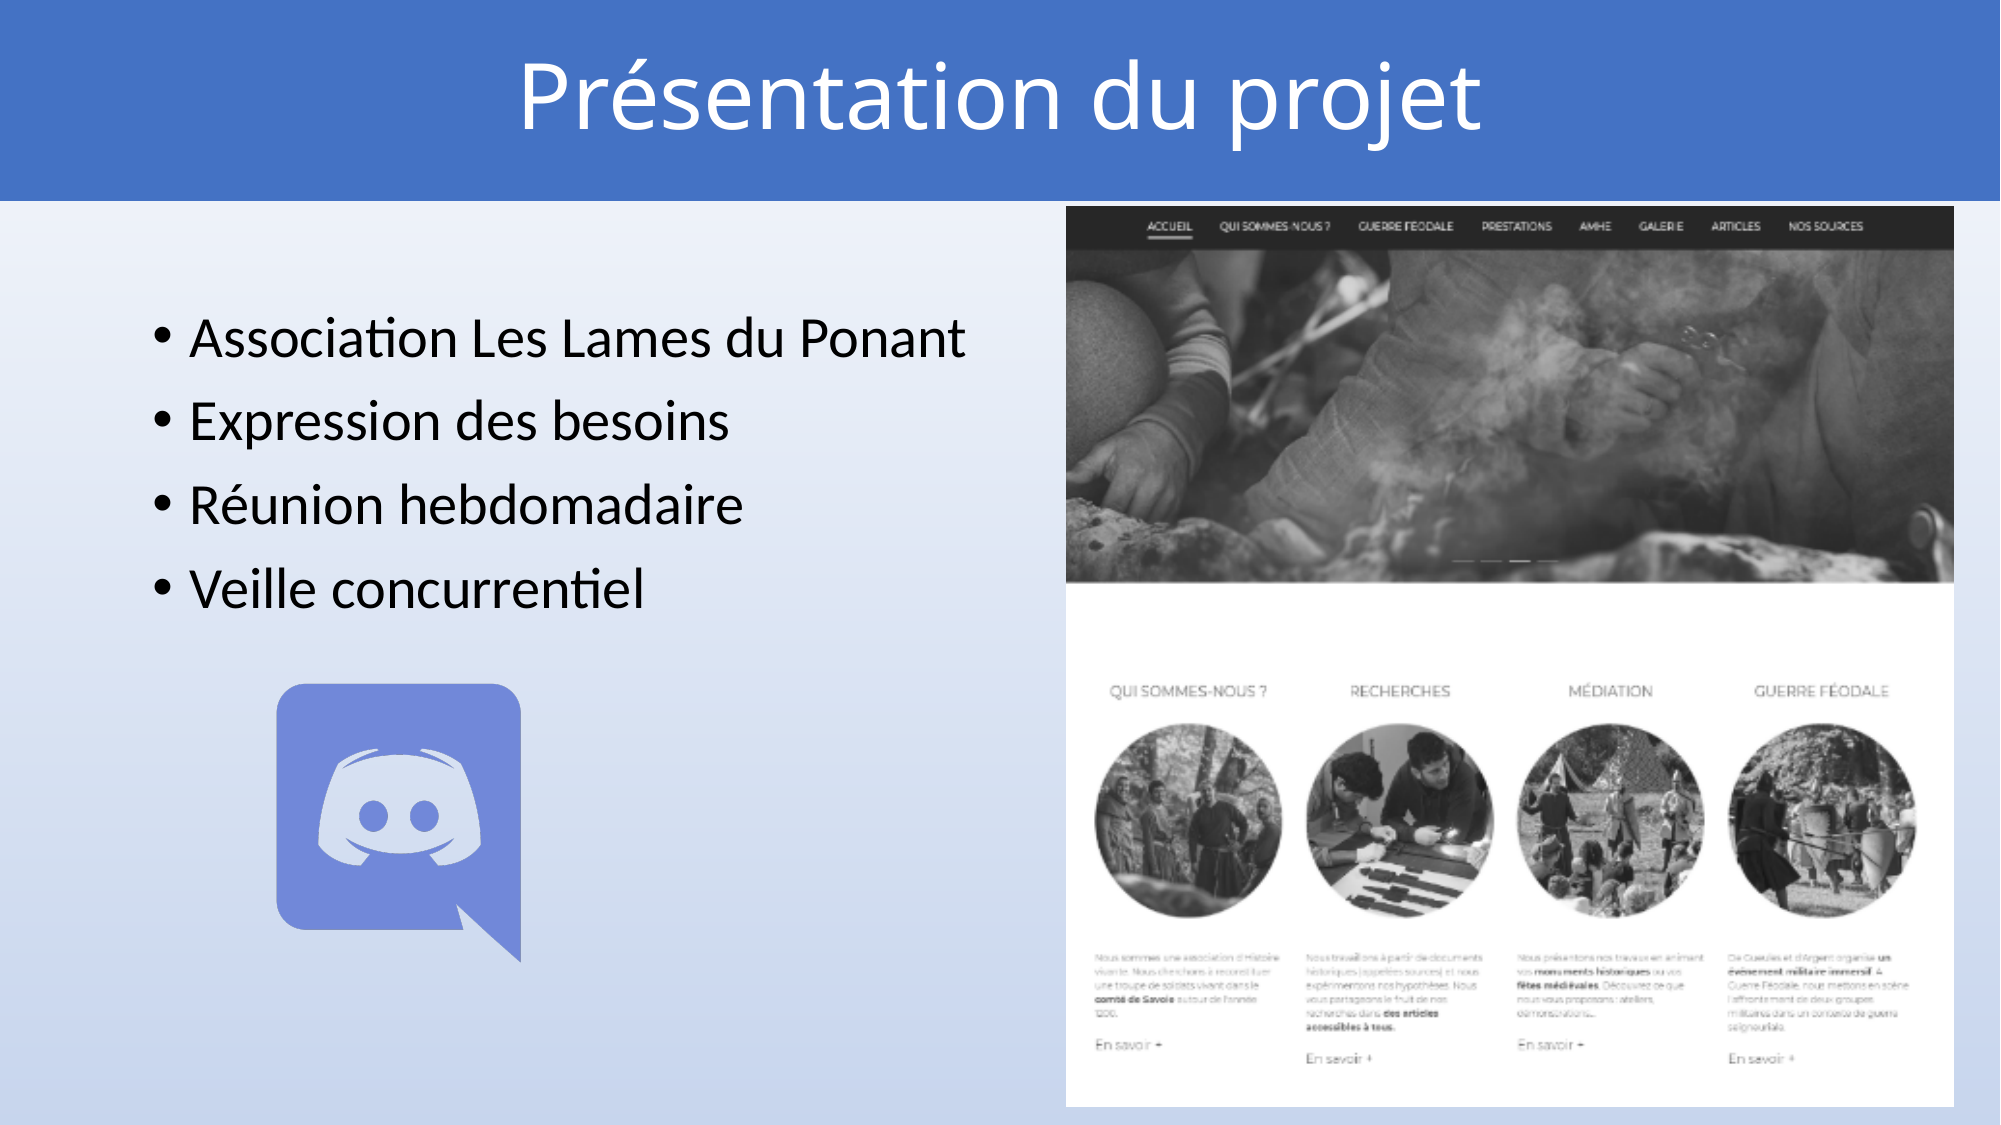

# Présentation du projet
Association Les Lames du Ponant
Expression des besoins
Réunion hebdomadaire
Veille concurrentiel